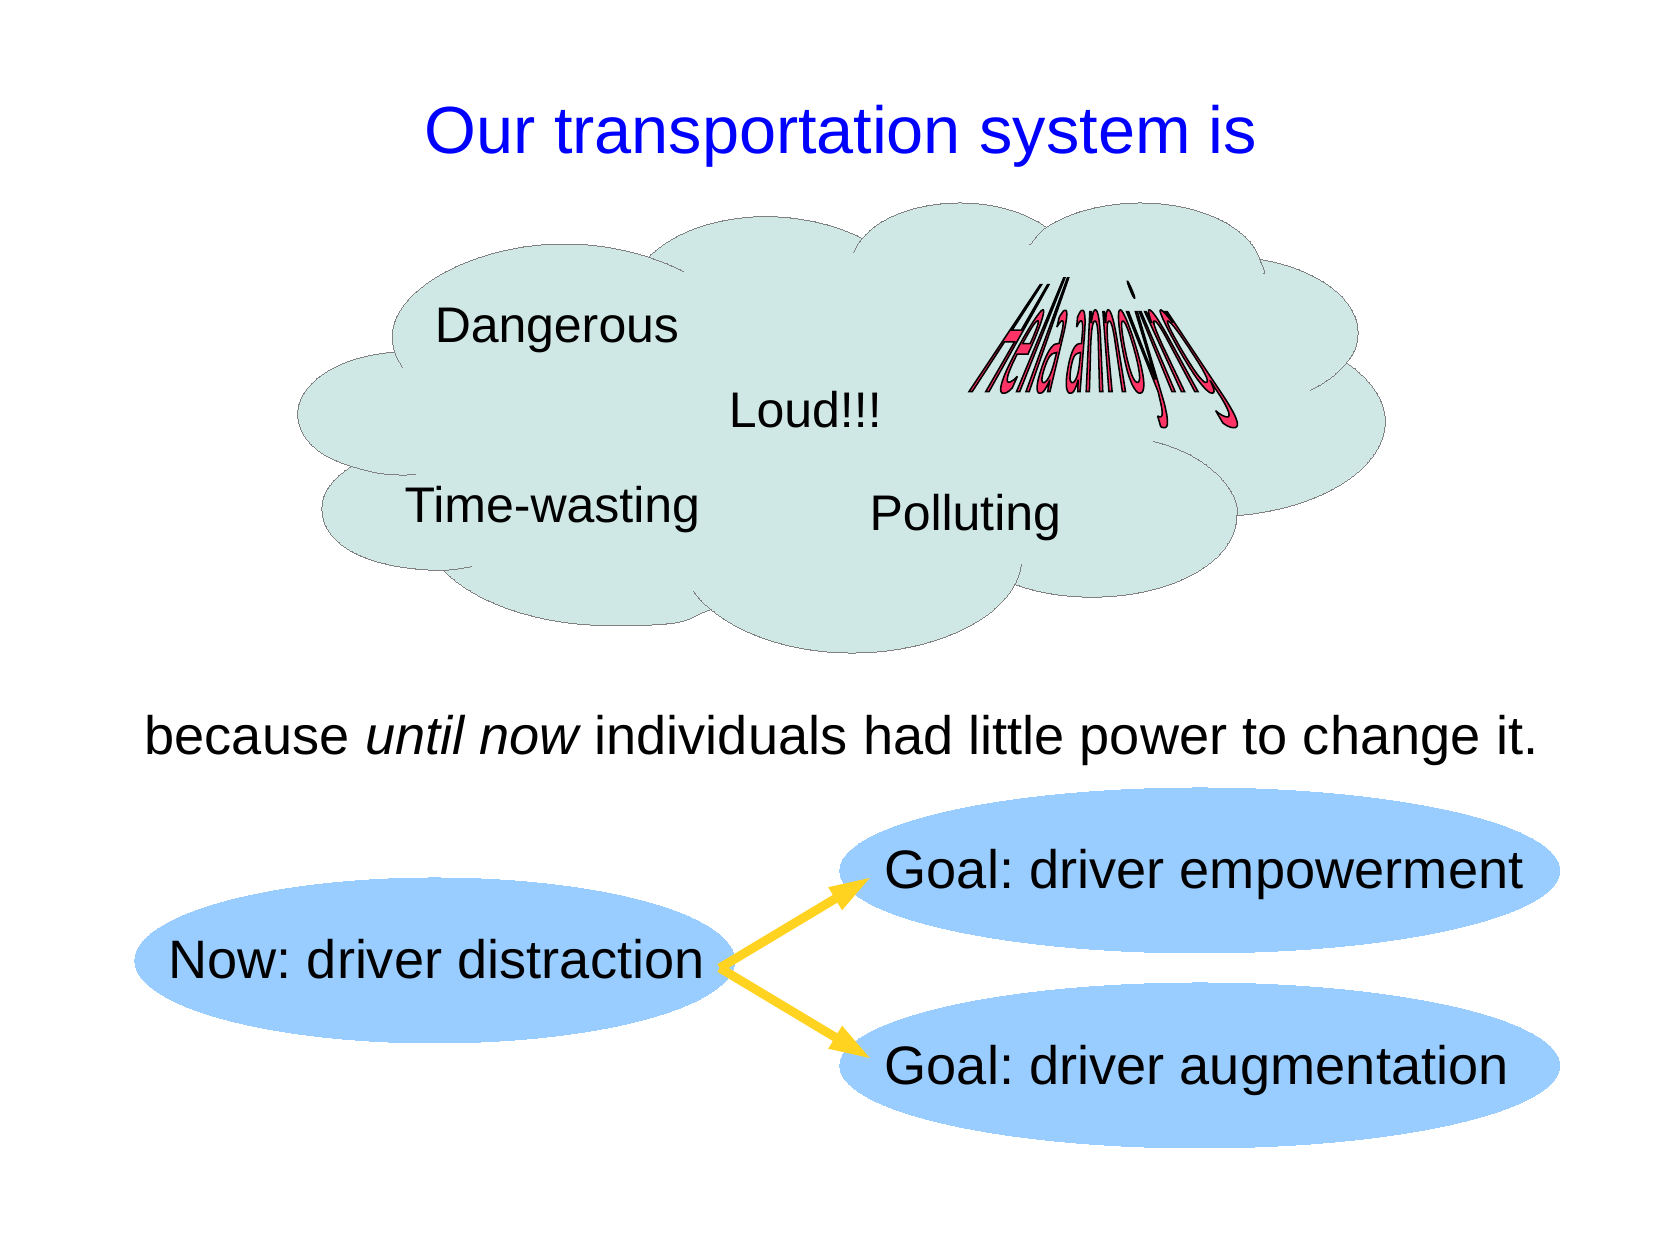

# Our transportation system is
Hella annoying
Dangerous
Loud!!!
Time-wasting
Polluting
because until now individuals had little power to change it.
Goal: driver empowerment
Goal: driver augmentation
Now: driver distraction